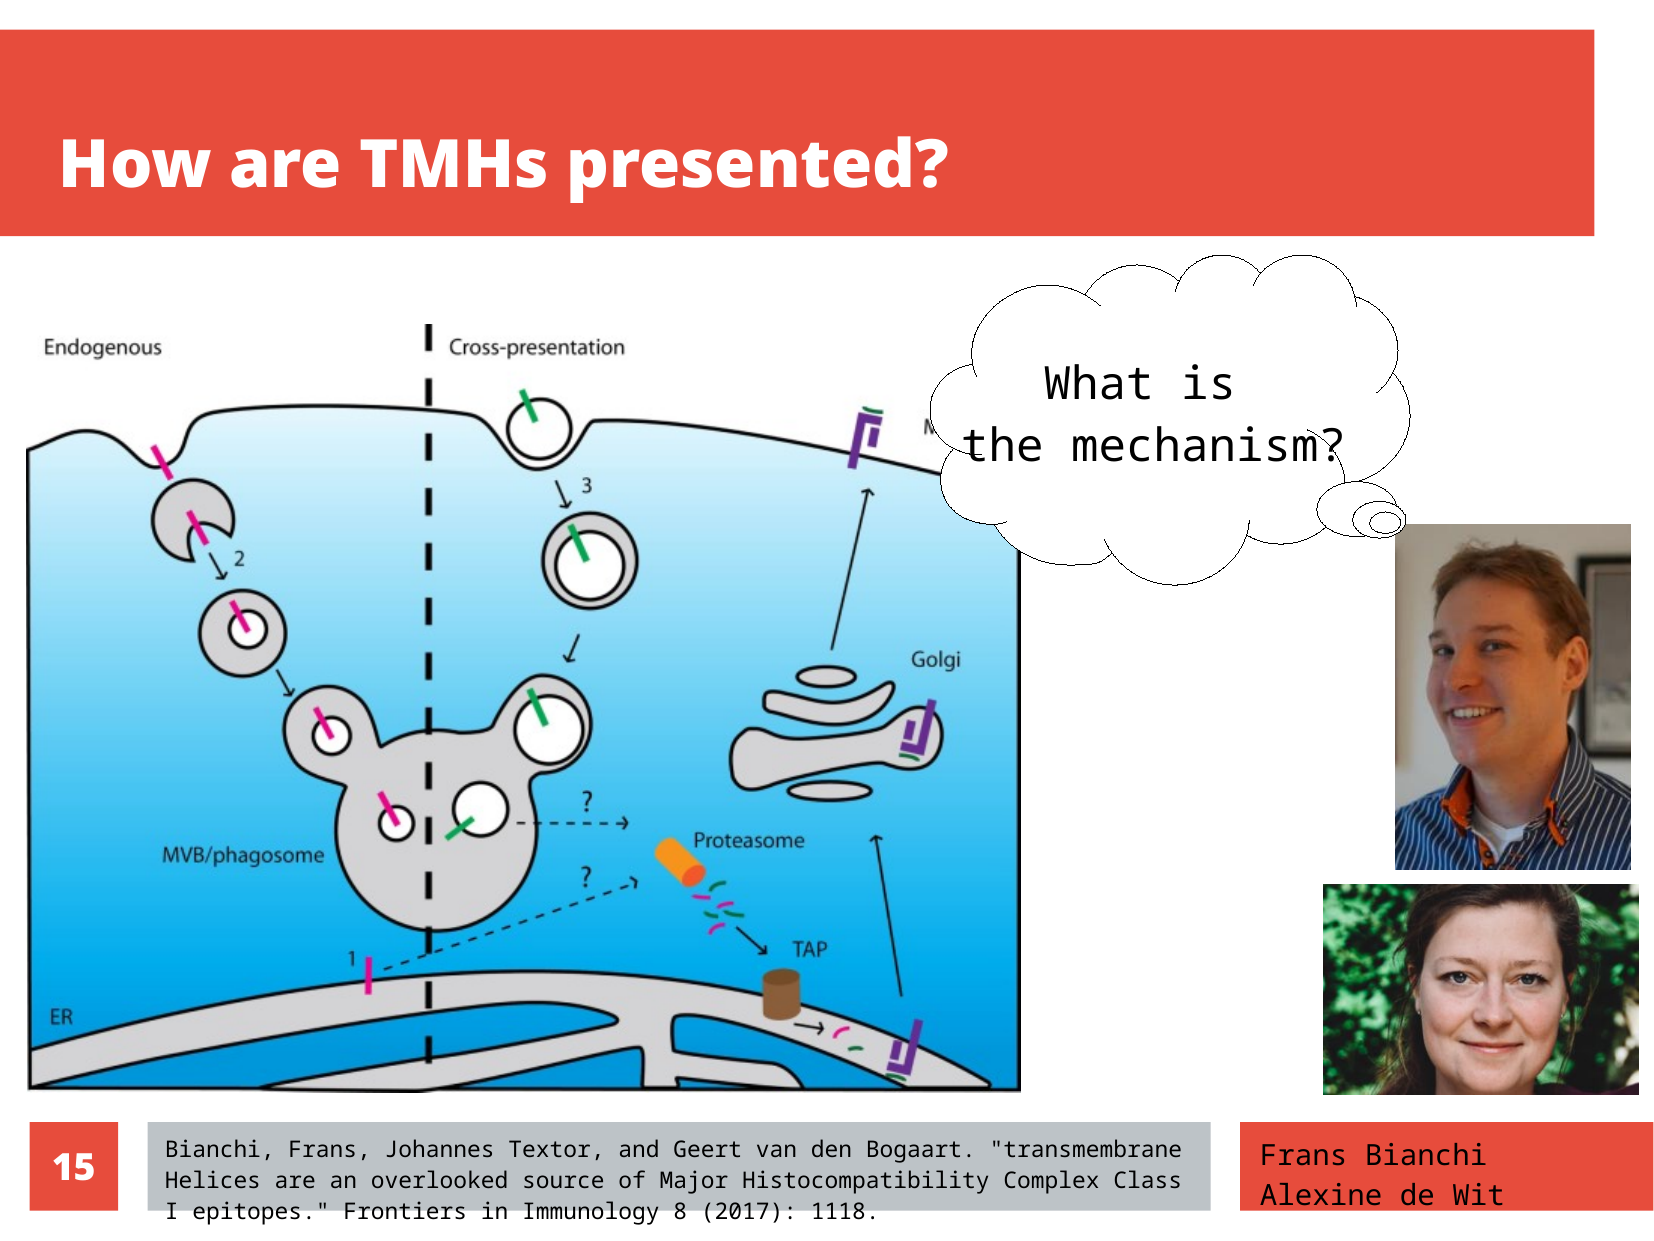

# How are TMHs presented?
What is
the mechanism?
15
Bianchi, Frans, Johannes Textor, and Geert van den Bogaart. "transmembrane Helices are an overlooked source of Major Histocompatibility Complex Class I epitopes." Frontiers in Immunology 8 (2017): 1118.
Frans Bianchi
Alexine de Wit